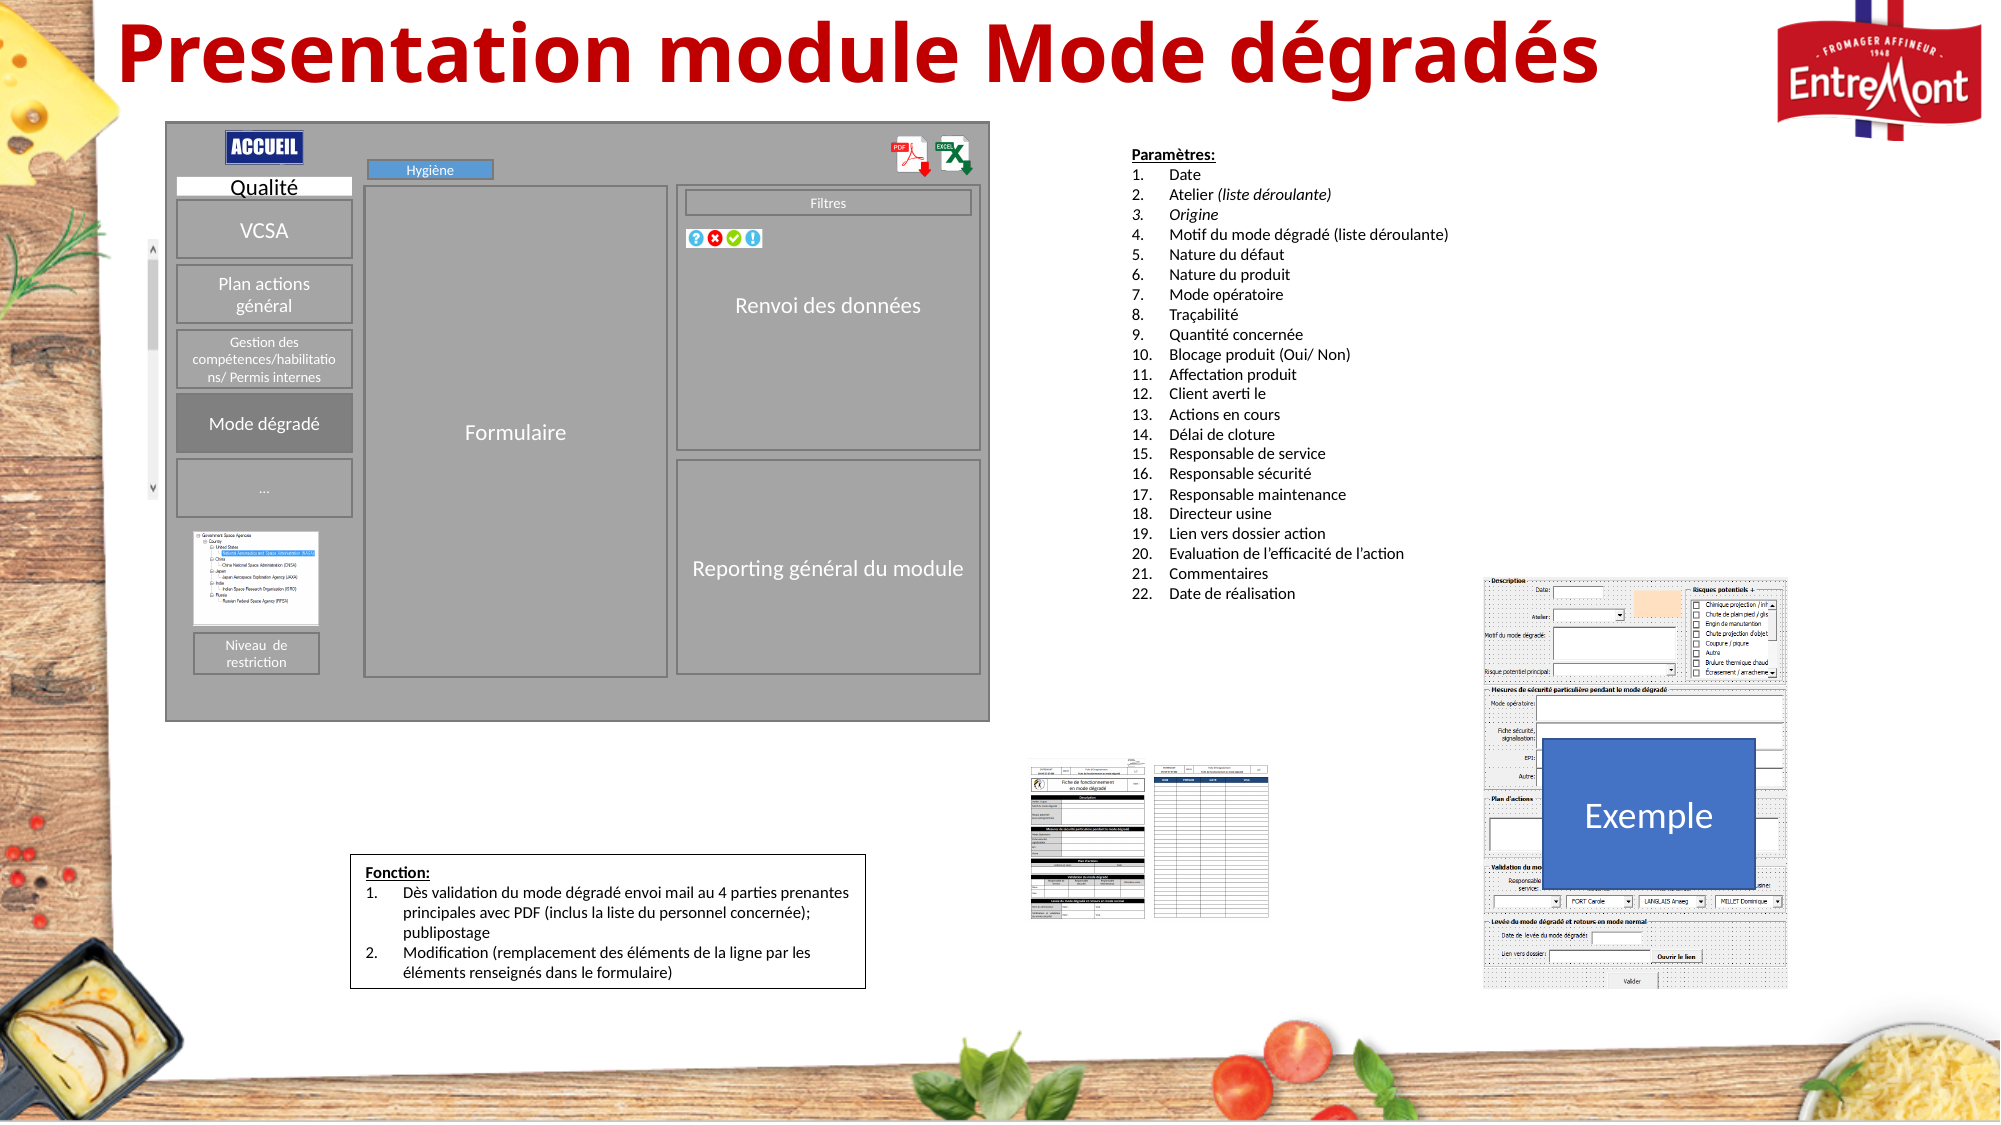

Presentation module Mode dégradés
Hygiène
Qualité
Renvoi des données
Formulaire
Filtres
VCSA
Plan actions général
Gestion des compétences/habilitations/ Permis internes
Mode dégradé
…
Reporting général du module
Niveau de restriction
Paramètres:
Date
Atelier (liste déroulante)
Origine
Motif du mode dégradé (liste déroulante)
Nature du défaut
Nature du produit
Mode opératoire
Traçabilité
Quantité concernée
Blocage produit (Oui/ Non)
Affectation produit
Client averti le
Actions en cours
Délai de cloture
Responsable de service
Responsable sécurité
Responsable maintenance
Directeur usine
Lien vers dossier action
Evaluation de l’efficacité de l’action
Commentaires
Date de réalisation
Exemple
Fonction:
Dès validation du mode dégradé envoi mail au 4 parties prenantes principales avec PDF (inclus la liste du personnel concernée); publipostage
Modification (remplacement des éléments de la ligne par les éléments renseignés dans le formulaire)